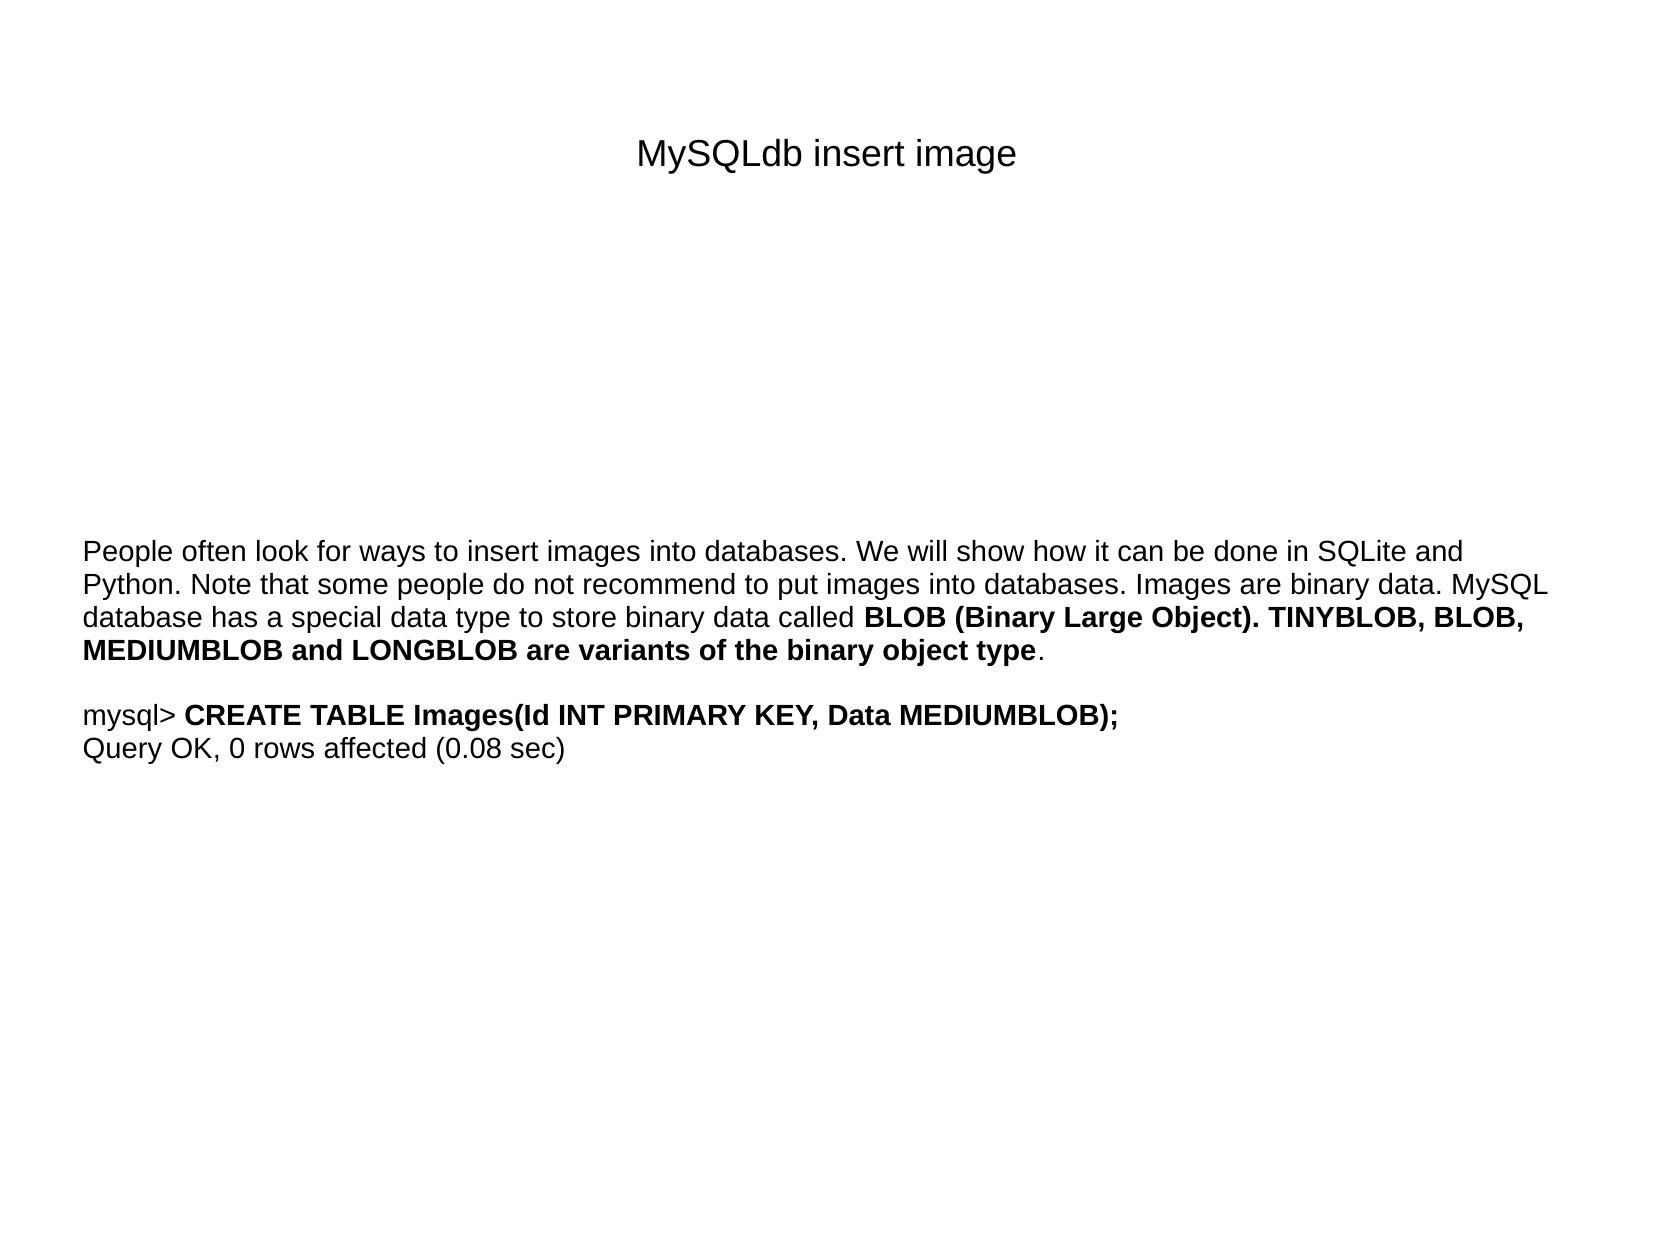

# MySQLdb insert image
People often look for ways to insert images into databases. We will show how it can be done in SQLite and Python. Note that some people do not recommend to put images into databases. Images are binary data. MySQL database has a special data type to store binary data called BLOB (Binary Large Object). TINYBLOB, BLOB, MEDIUMBLOB and LONGBLOB are variants of the binary object type.
mysql> CREATE TABLE Images(Id INT PRIMARY KEY, Data MEDIUMBLOB);
Query OK, 0 rows affected (0.08 sec)